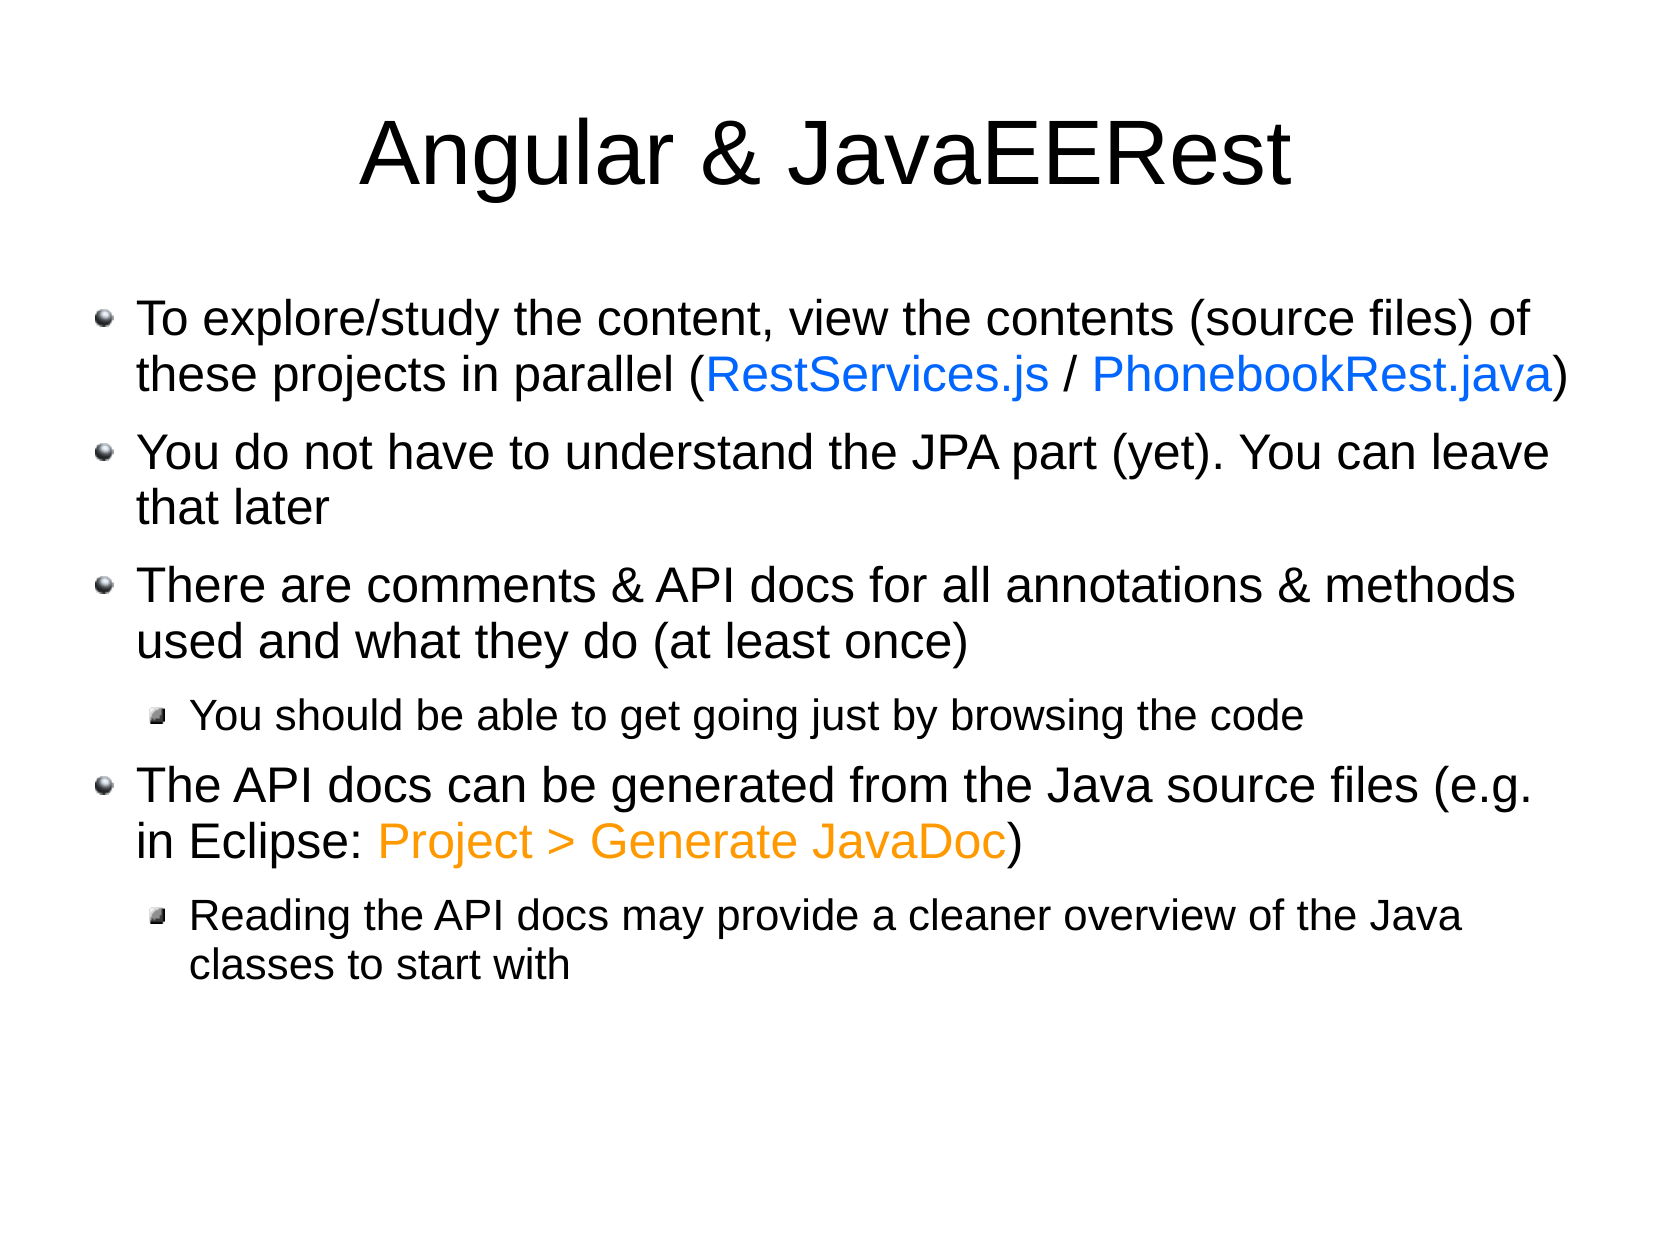

# Angular & JavaEERest
To explore/study the content, view the contents (source files) of these projects in parallel (RestServices.js / PhonebookRest.java)
You do not have to understand the JPA part (yet). You can leave that later
There are comments & API docs for all annotations & methods used and what they do (at least once)
You should be able to get going just by browsing the code
The API docs can be generated from the Java source files (e.g. in Eclipse: Project > Generate JavaDoc)
Reading the API docs may provide a cleaner overview of the Java classes to start with